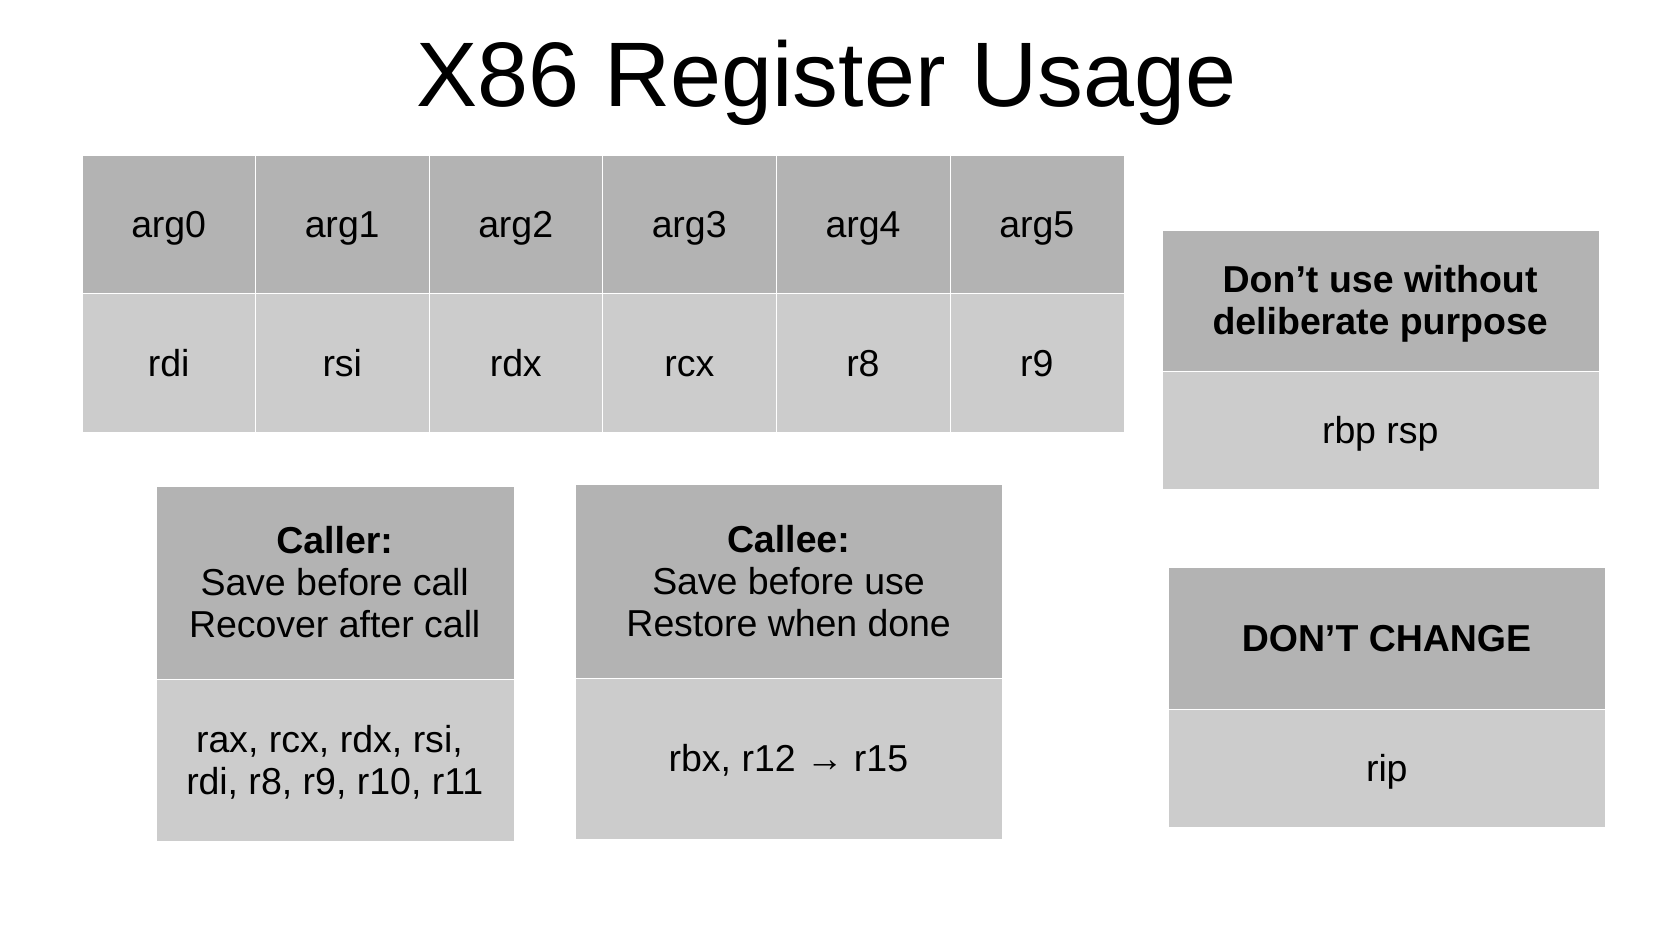

# X86 Register Usage
| arg0 | arg1 | arg2 | arg3 | arg4 | arg5 |
| --- | --- | --- | --- | --- | --- |
| rdi | rsi | rdx | rcx | r8 | r9 |
| Don’t use without deliberate purpose |
| --- |
| rbp rsp |
| Callee: Save before use Restore when done |
| --- |
| rbx, r12 → r15 |
| Caller: Save before call Recover after call |
| --- |
| rax, rcx, rdx, rsi, rdi, r8, r9, r10, r11 |
| DON’T CHANGE |
| --- |
| rip |